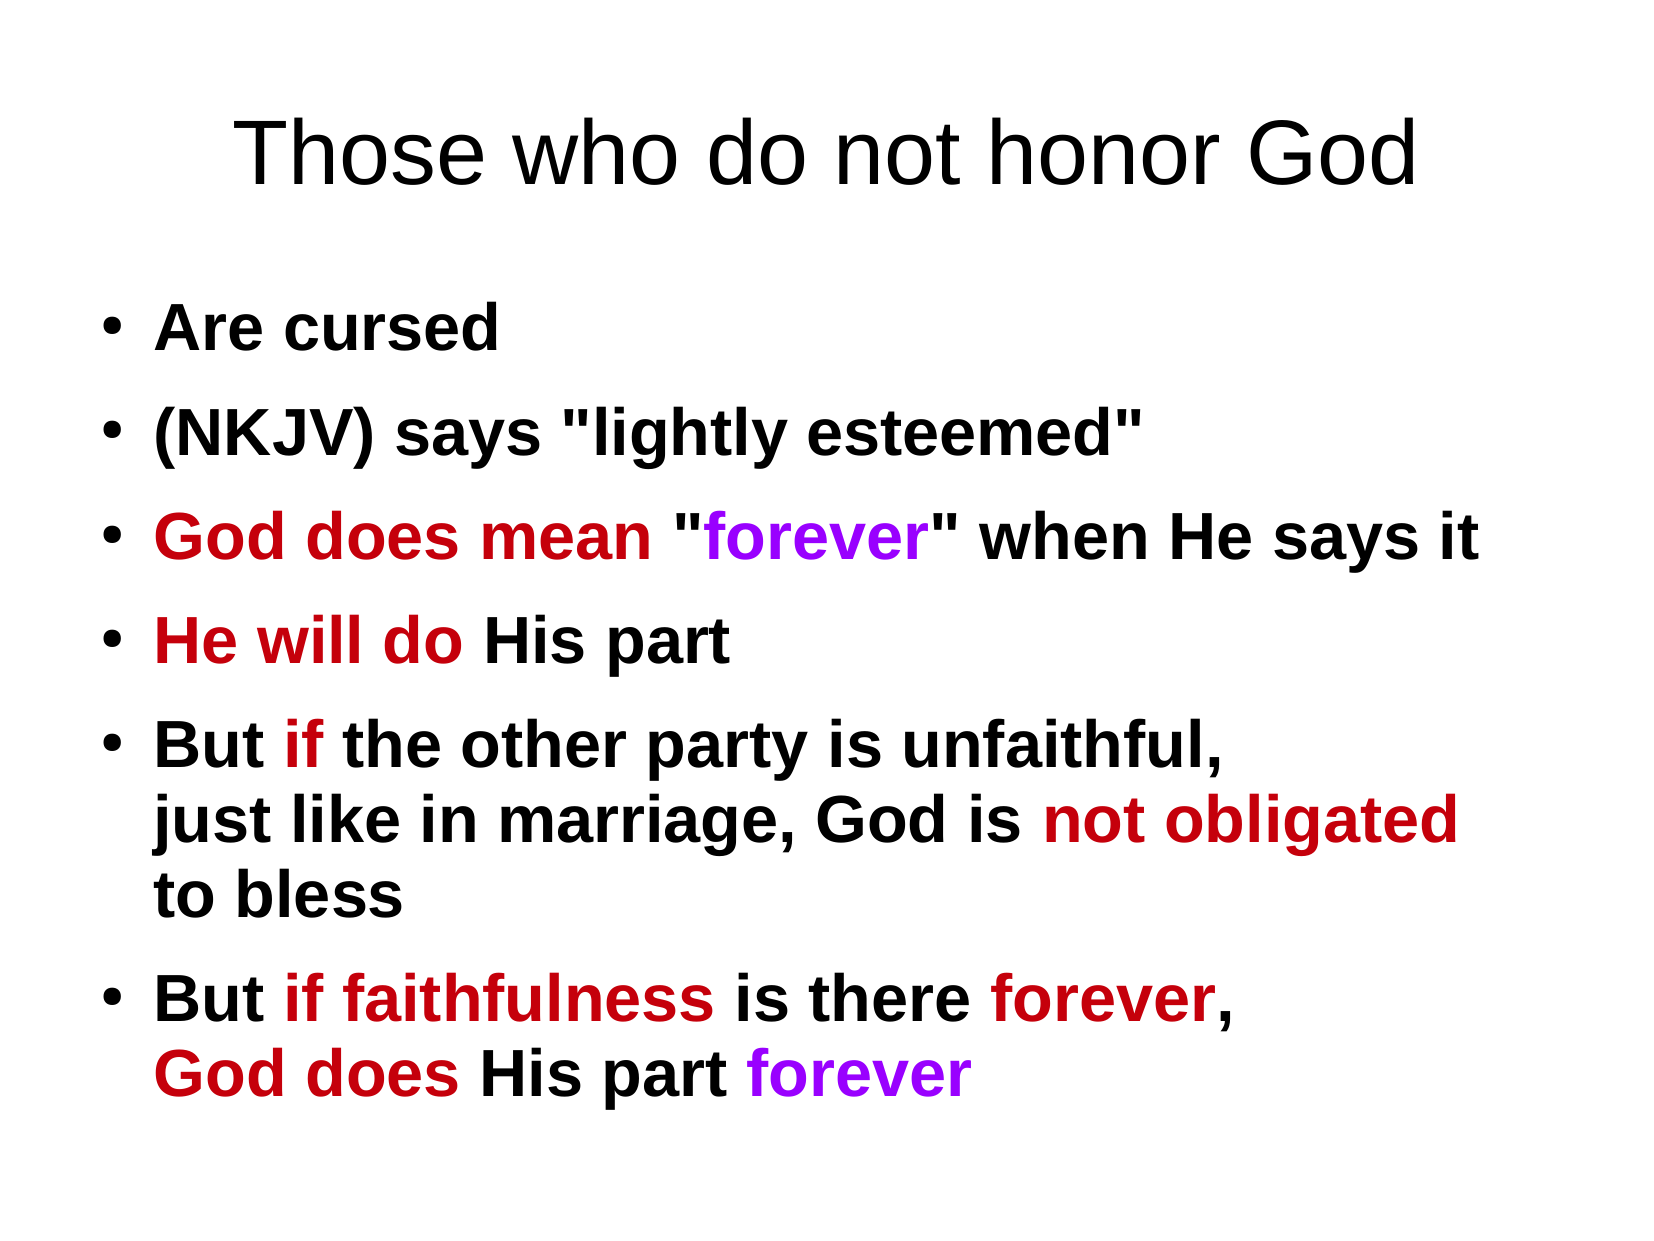

# Those who do not honor God
Are cursed
(NKJV) says "lightly esteemed"
God does mean "forever" when He says it
He will do His part
But if the other party is unfaithful,
just like in marriage, God is not obligated
to bless
But if faithfulness is there forever,
God does His part forever